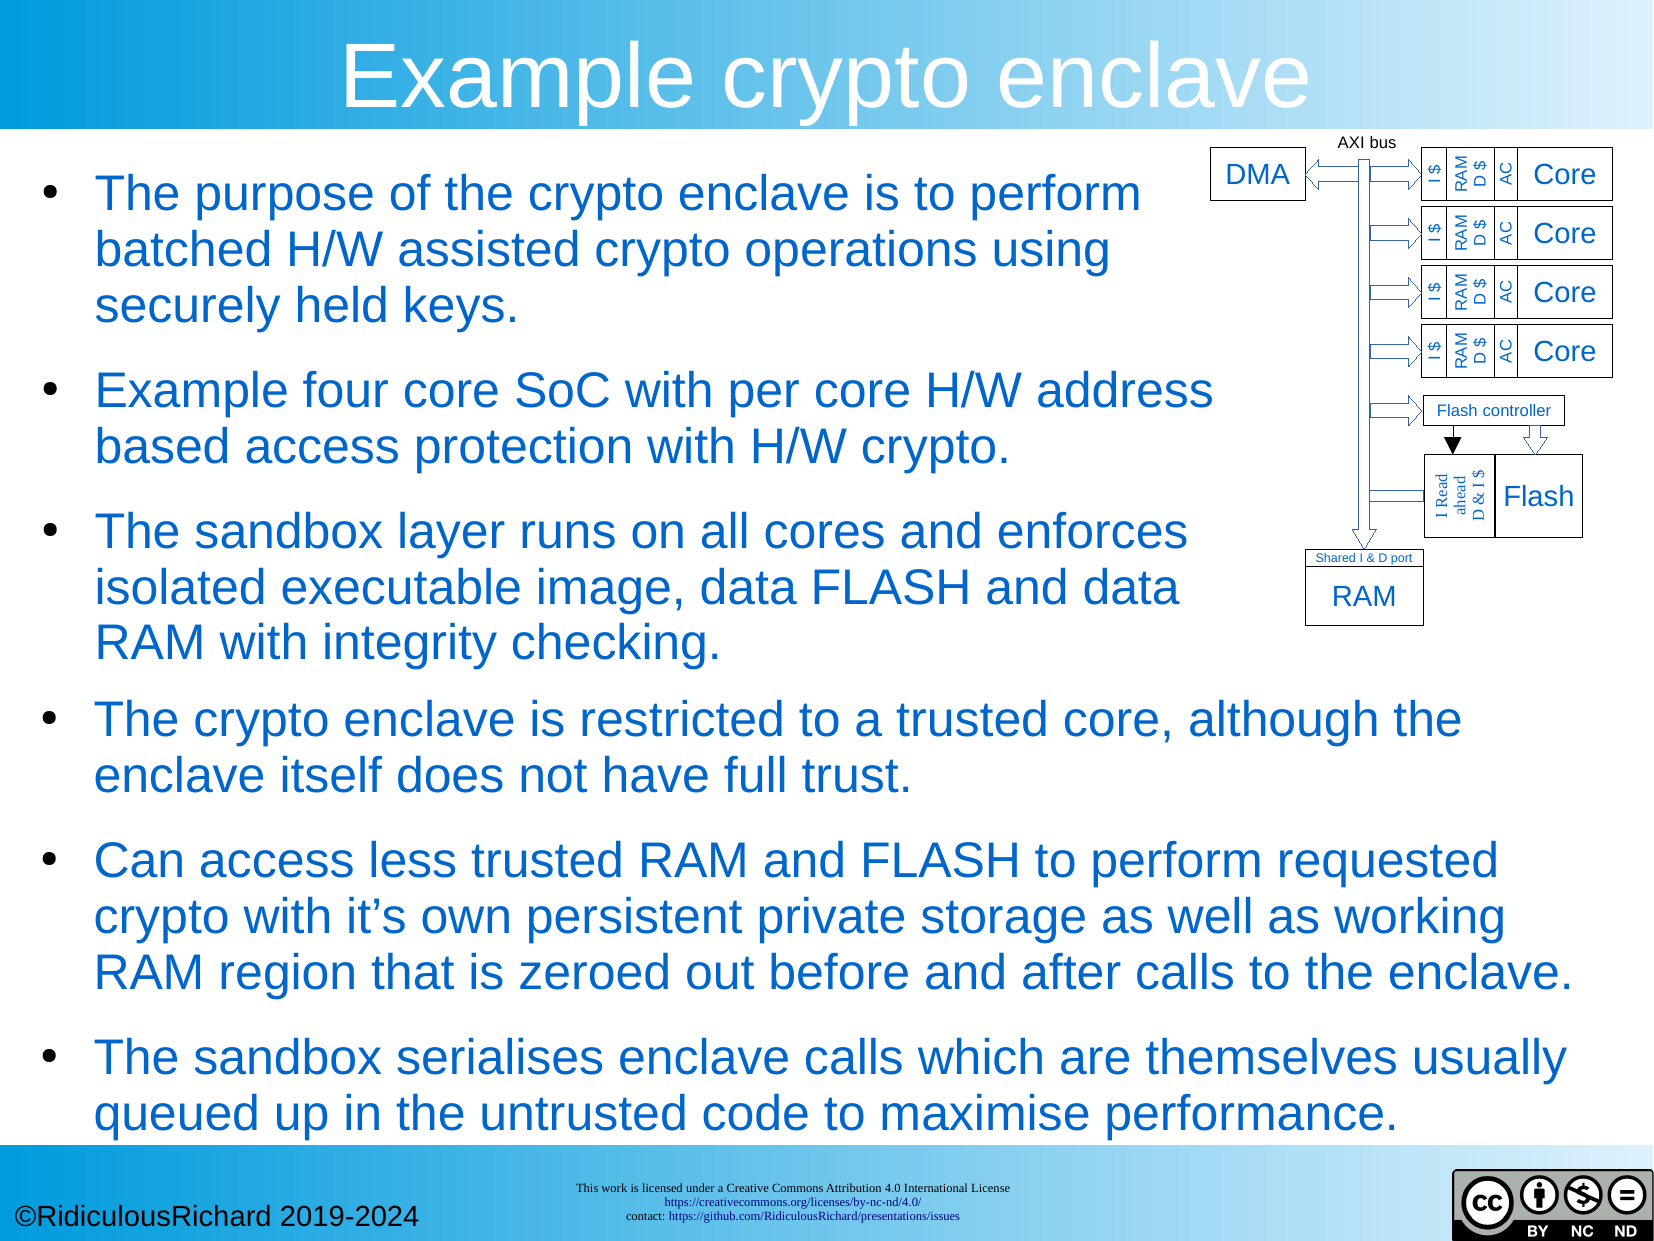

# Example crypto enclave
AXI bus
DMA
Core
RAM
D $
I $
AC
The purpose of the crypto enclave is to perform batched H/W assisted crypto operations using securely held keys.
Example four core SoC with per core H/W address based access protection with H/W crypto.
The sandbox layer runs on all cores and enforces isolated executable image, data FLASH and data RAM with integrity checking.
Core
RAM
D $
I $
AC
Core
RAM
D $
I $
AC
Core
RAM
D $
I $
AC
Flash controller
I Read ahead
D & I $
Flash
Shared I & D port
RAM
The crypto enclave is restricted to a trusted core, although the enclave itself does not have full trust.
Can access less trusted RAM and FLASH to perform requested crypto with it’s own persistent private storage as well as working RAM region that is zeroed out before and after calls to the enclave.
The sandbox serialises enclave calls which are themselves usually queued up in the untrusted code to maximise performance.